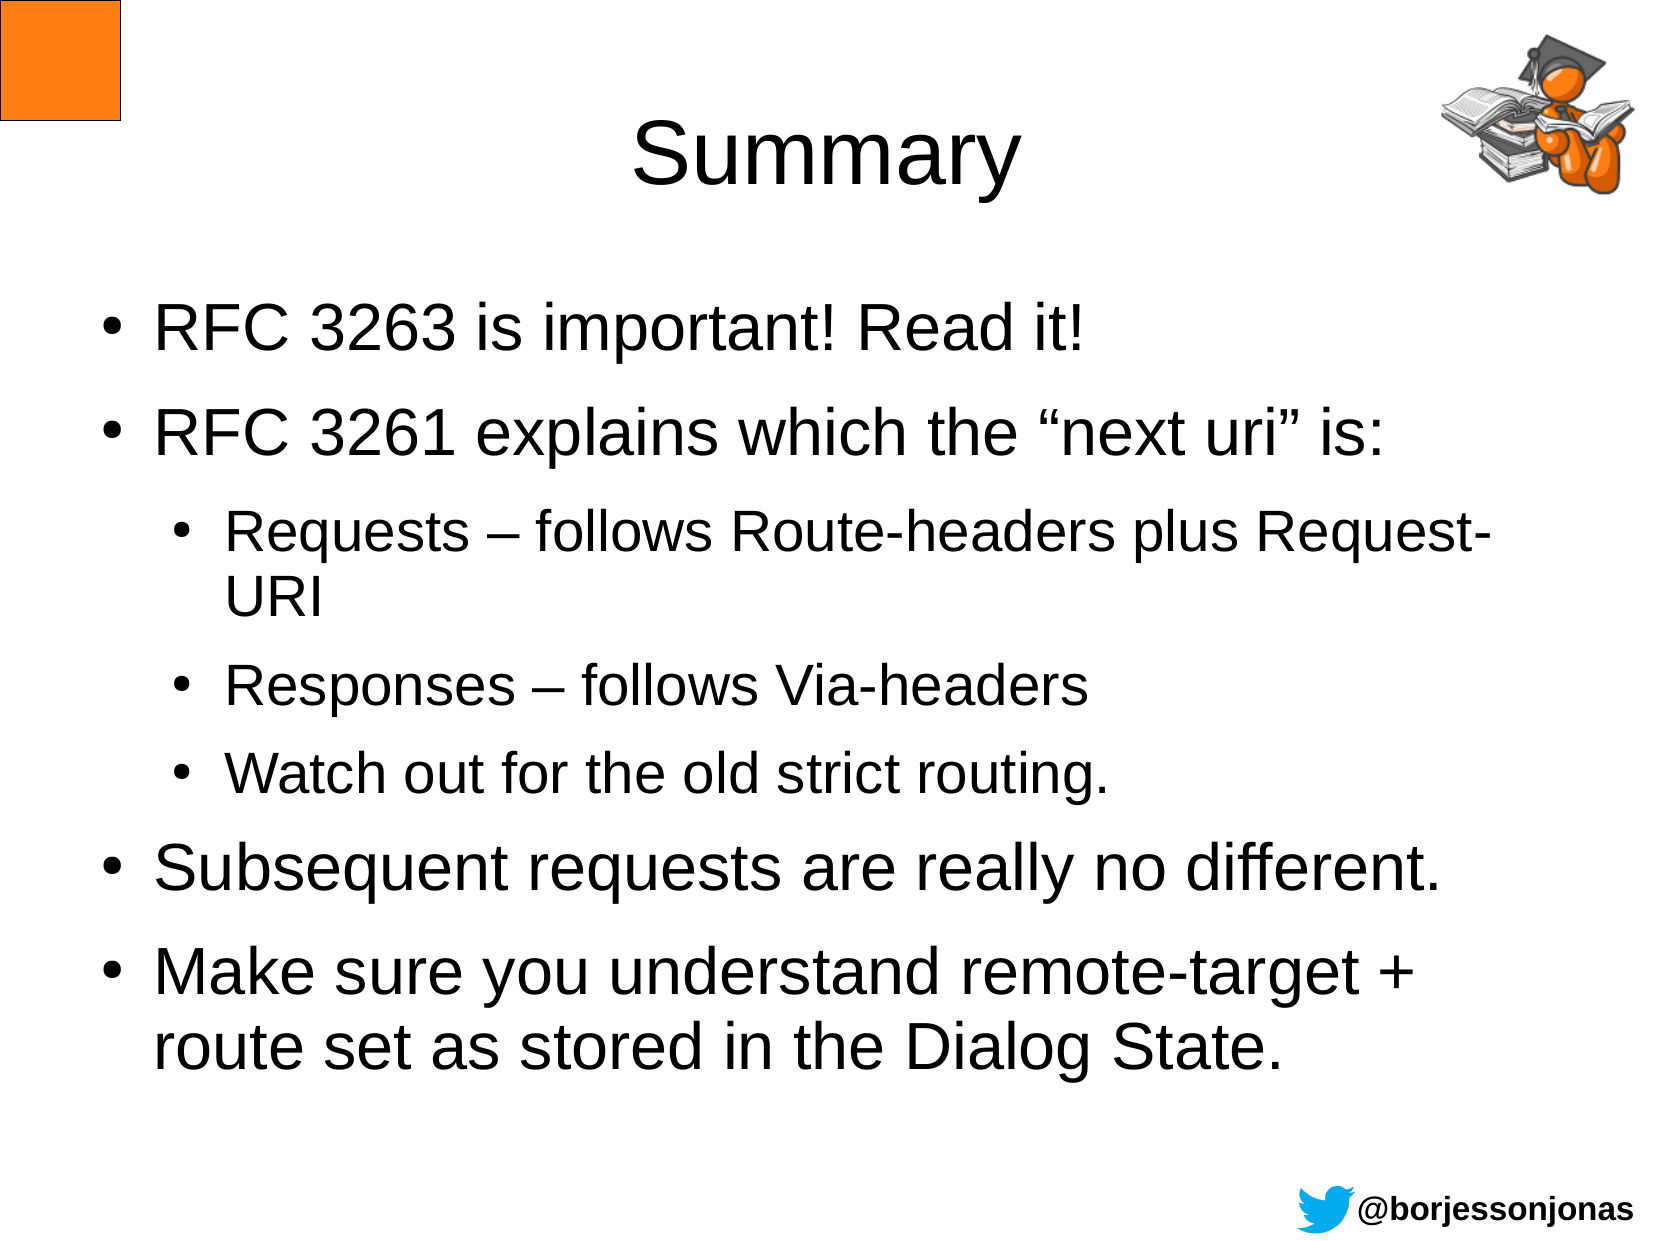

# Summary
RFC 3263 is important! Read it!
RFC 3261 explains which the “next uri” is:
Requests – follows Route-headers plus Request-URI
Responses – follows Via-headers
Watch out for the old strict routing.
Subsequent requests are really no different.
Make sure you understand remote-target + route set as stored in the Dialog State.